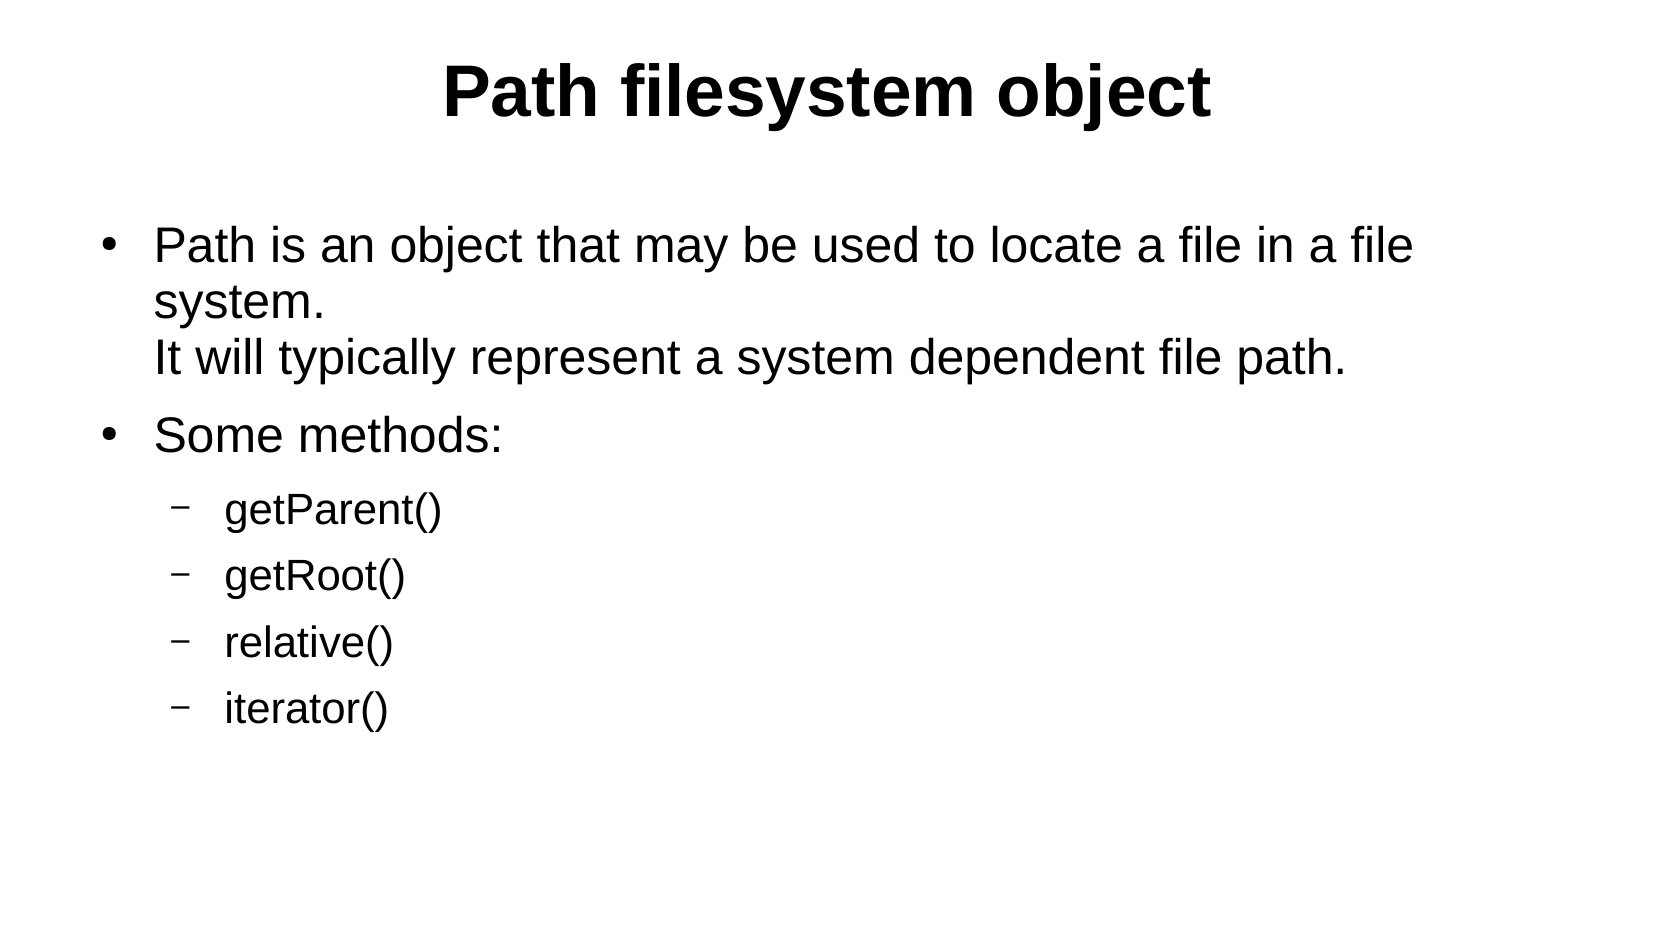

# Path filesystem object
Path is an object that may be used to locate a file in a file system.
It will typically represent a system dependent file path.
Some methods:
getParent()
getRoot()
relative()
iterator()